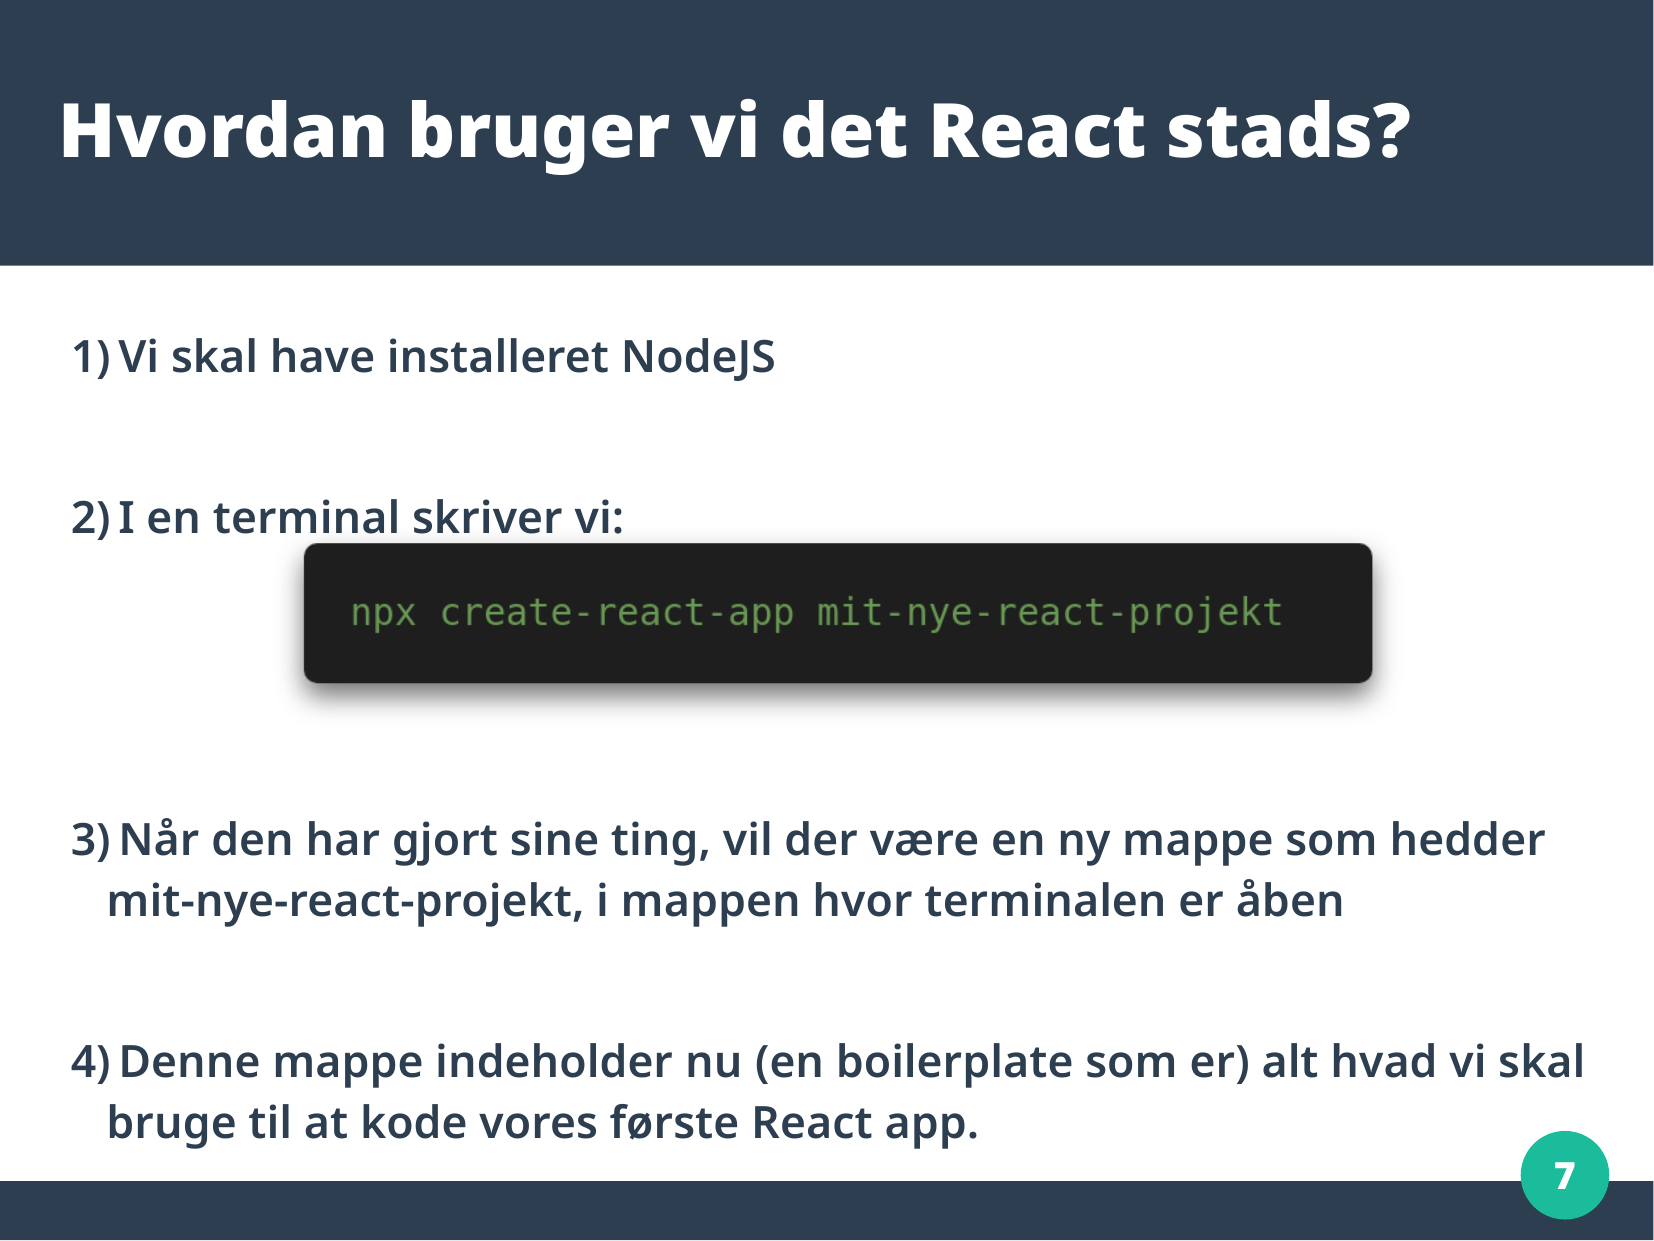

# Hvordan bruger vi det React stads?
 Vi skal have installeret NodeJS
 I en terminal skriver vi:
 Når den har gjort sine ting, vil der være en ny mappe som hedder mit-nye-react-projekt, i mappen hvor terminalen er åben
 Denne mappe indeholder nu (en boilerplate som er) alt hvad vi skal bruge til at kode vores første React app.
7